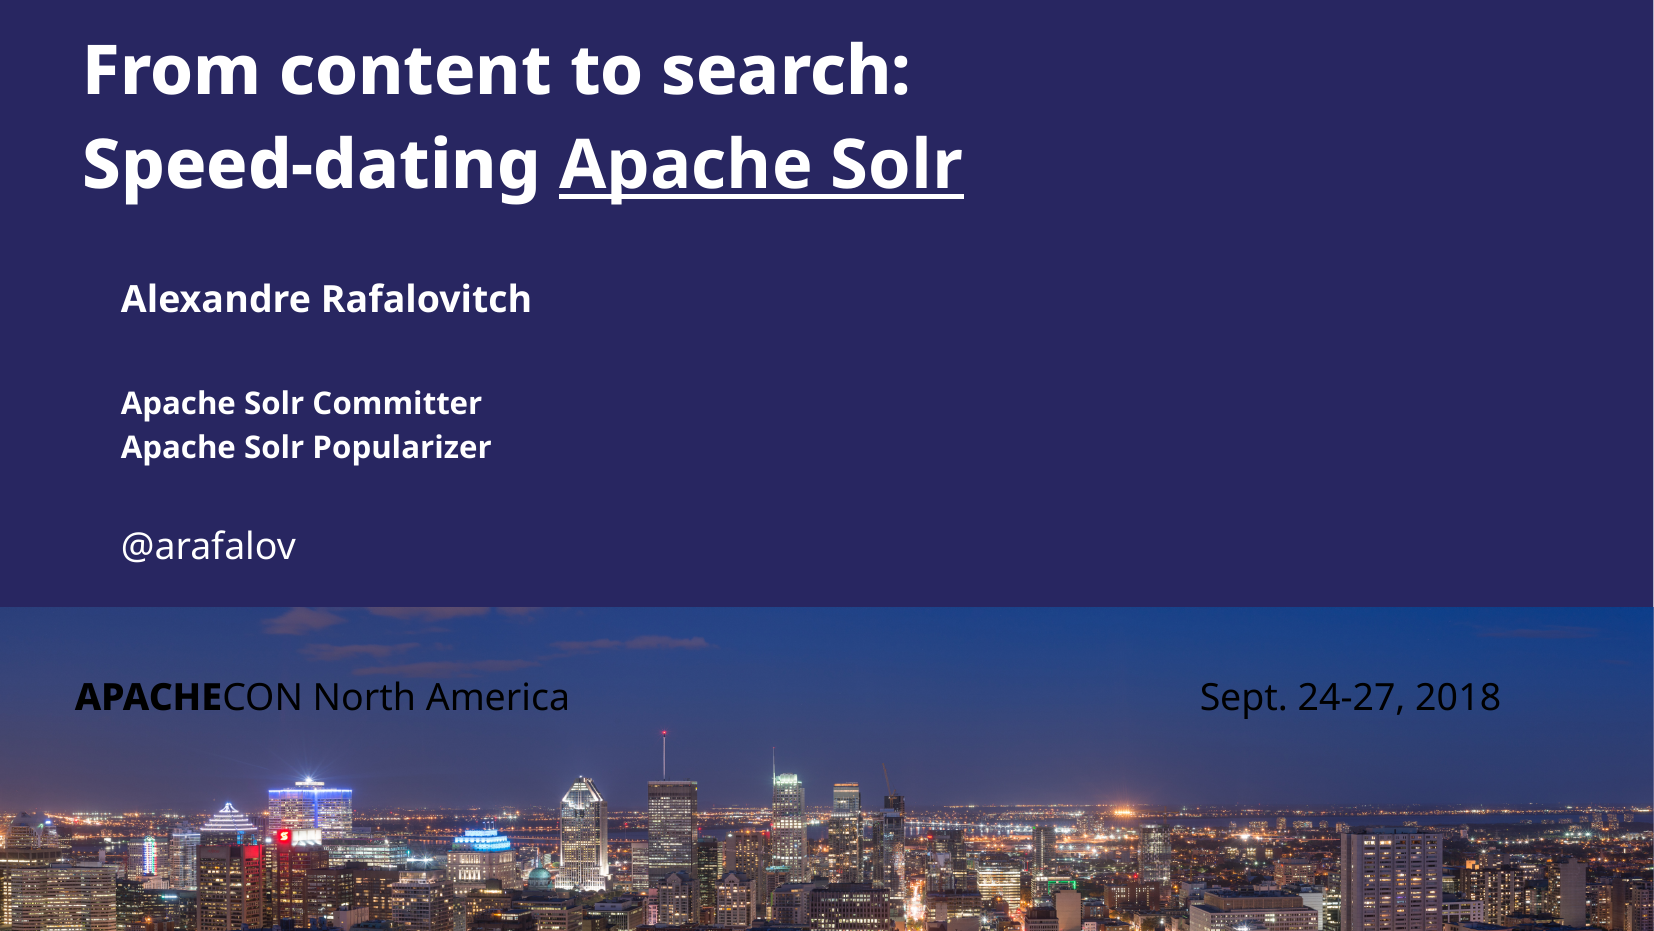

# From content to search: Speed-dating Apache Solr
	Alexandre Rafalovitch
			Apache Solr Committer
	Apache Solr Popularizer
	@arafalov